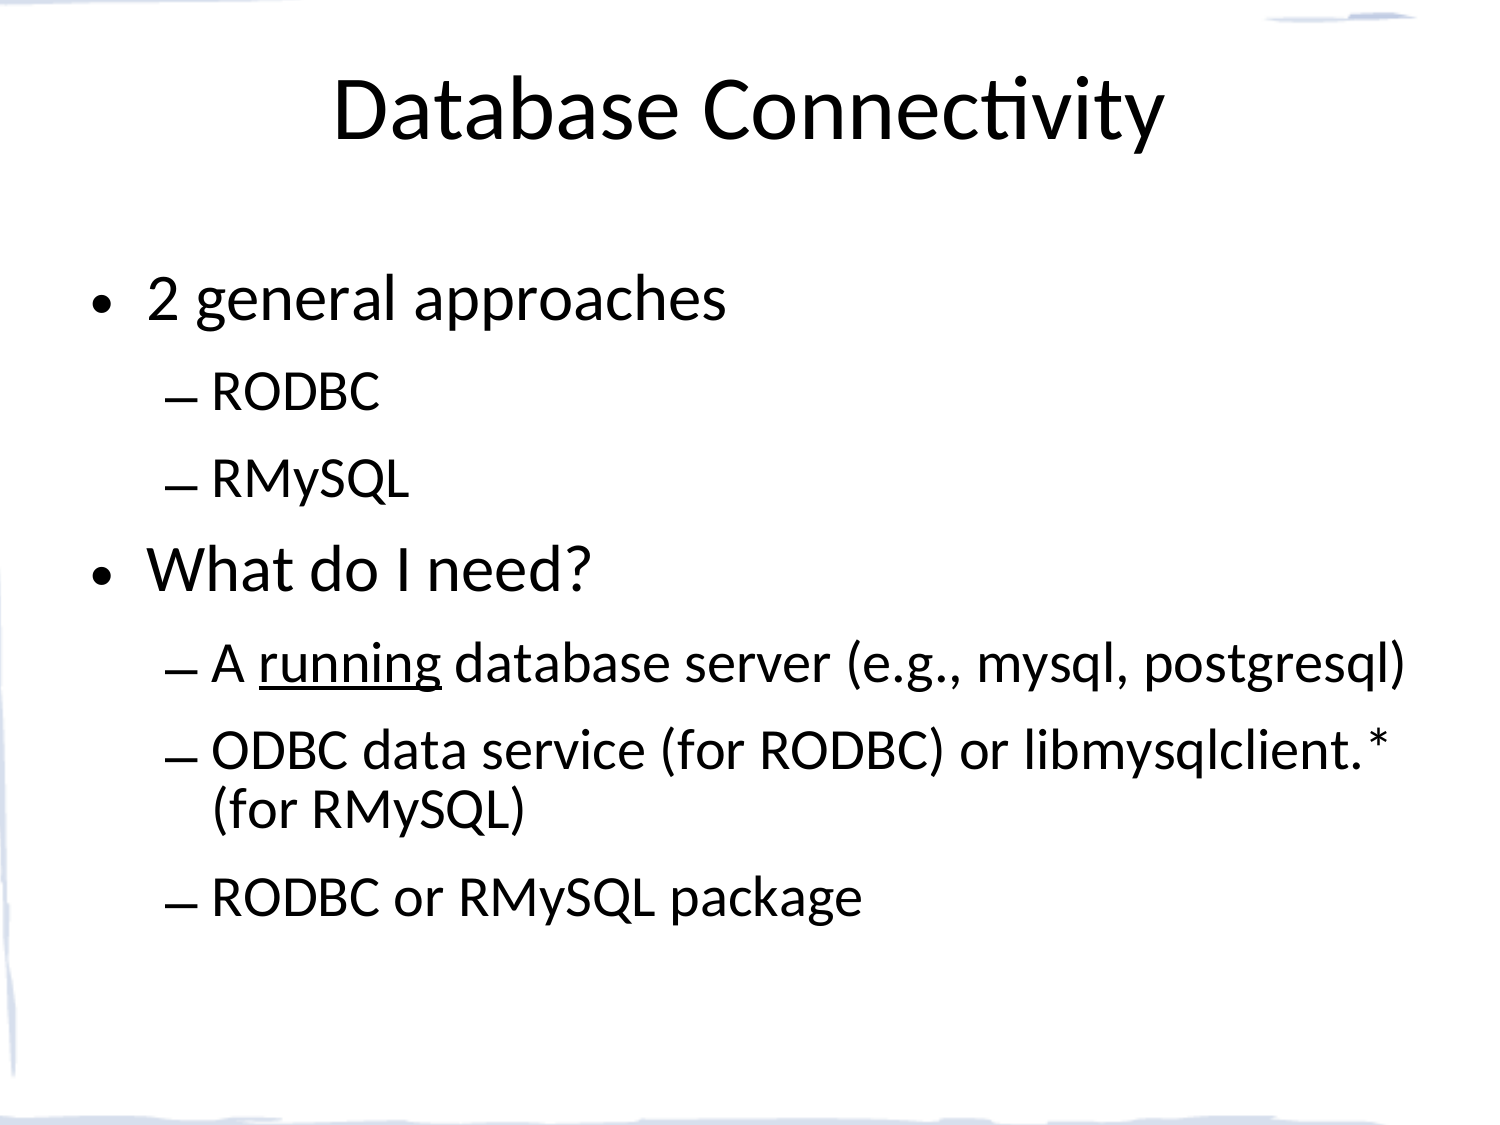

# Database Connectivity
2 general approaches
RODBC
RMySQL
What do I need?
A running database server (e.g., mysql, postgresql)
ODBC data service (for RODBC) or libmysqlclient.* (for RMySQL)
RODBC or RMySQL package